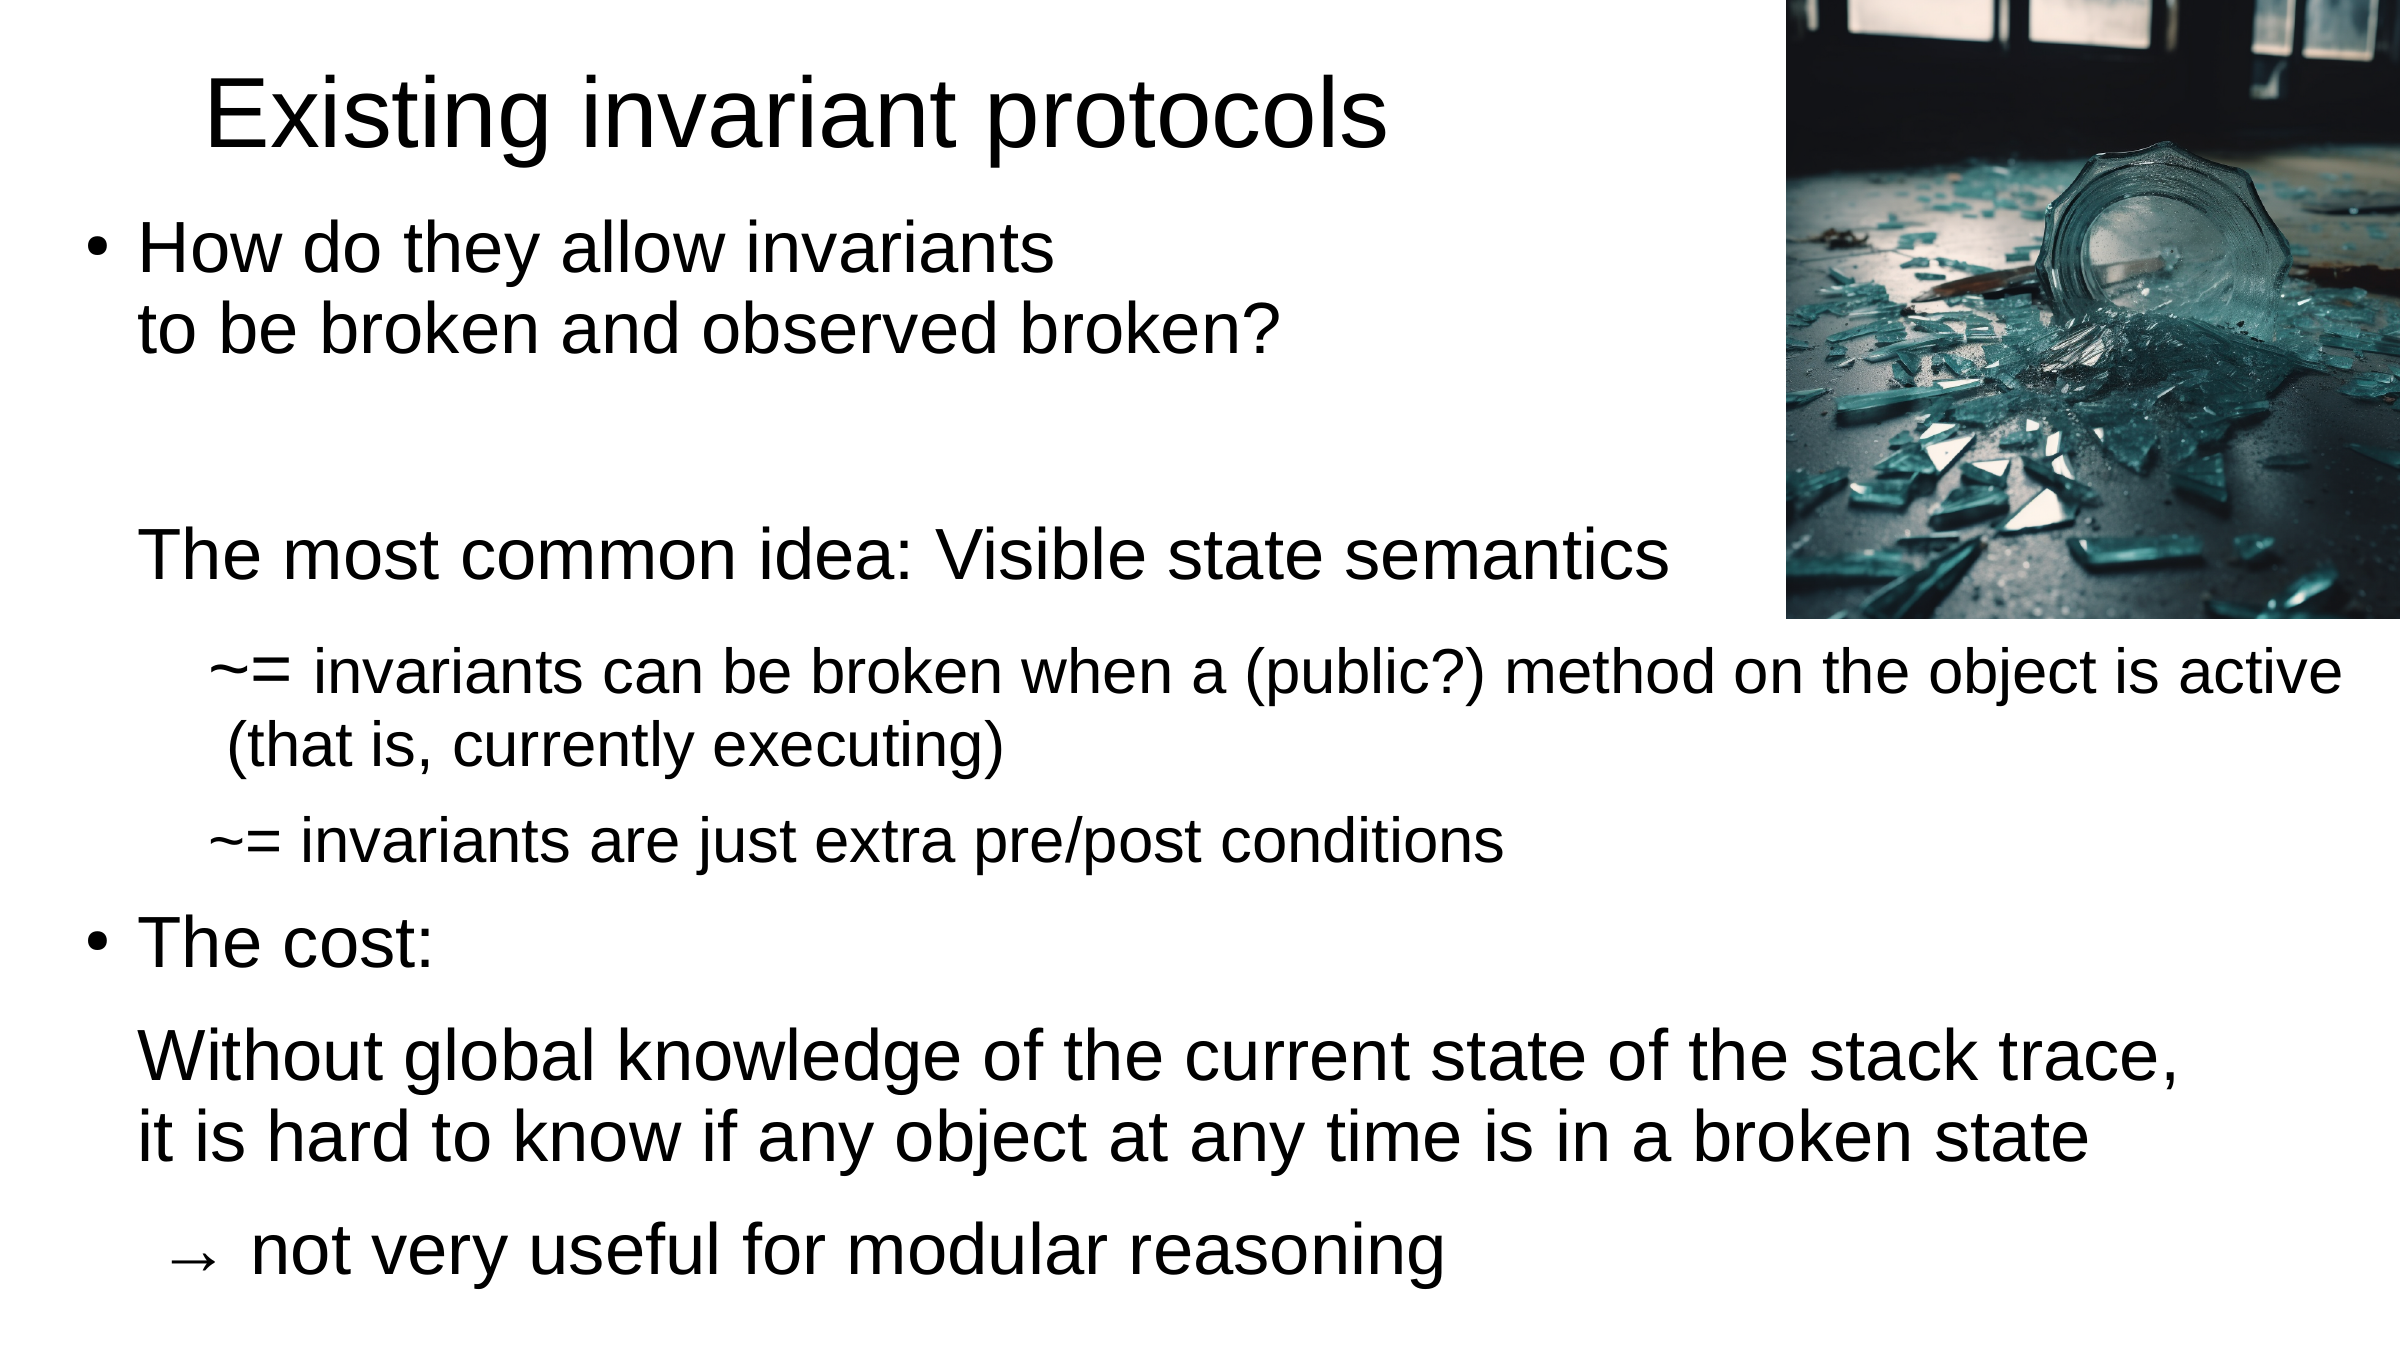

# Existing invariant protocols
How do they allow invariants
to be broken and observed broken?
The most common idea: Visible state semantics
~= invariants can be broken when a (public?) method on the object is active
 (that is, currently executing)
~= invariants are just extra pre/post conditions
The cost:
Without global knowledge of the current state of the stack trace,
it is hard to know if any object at any time is in a broken state
 → not very useful for modular reasoning